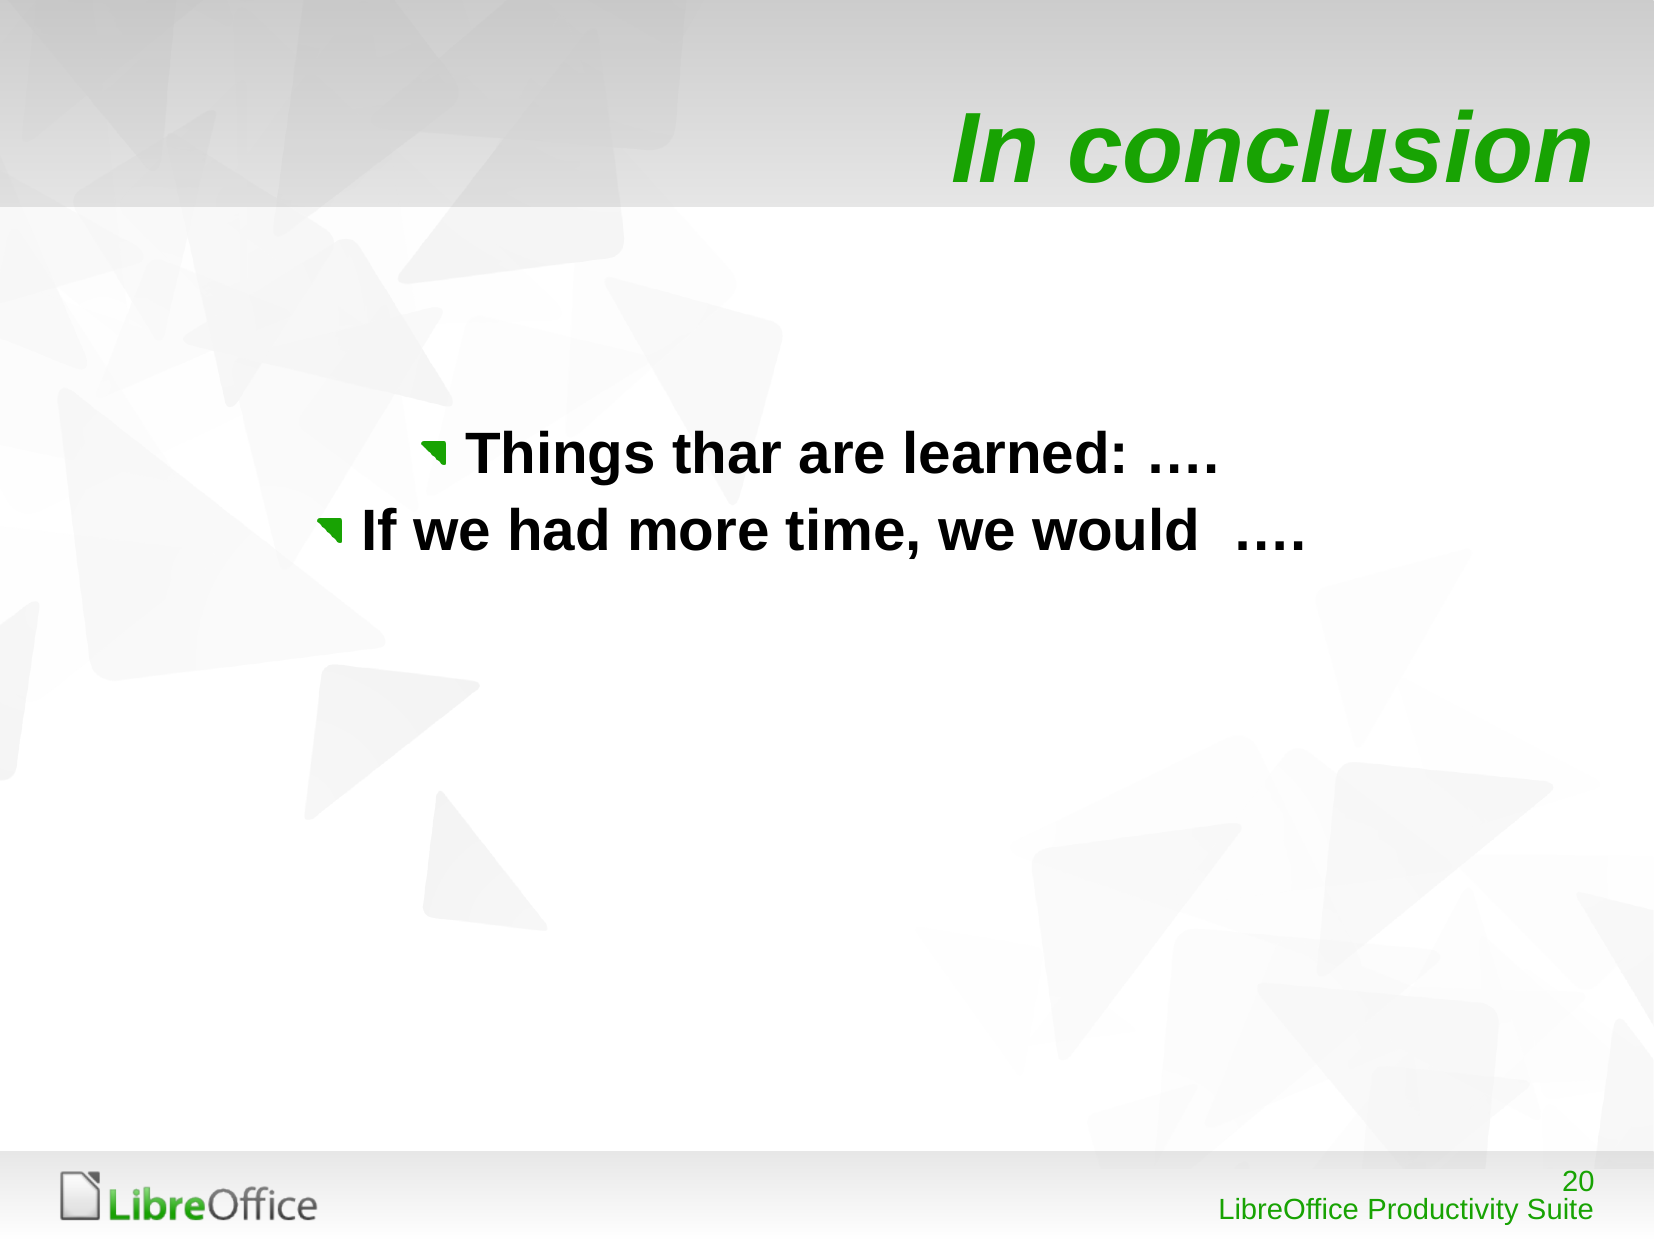

# In conclusion
Things thar are learned: ….
If we had more time, we would ….
20
LibreOffice Productivity Suite